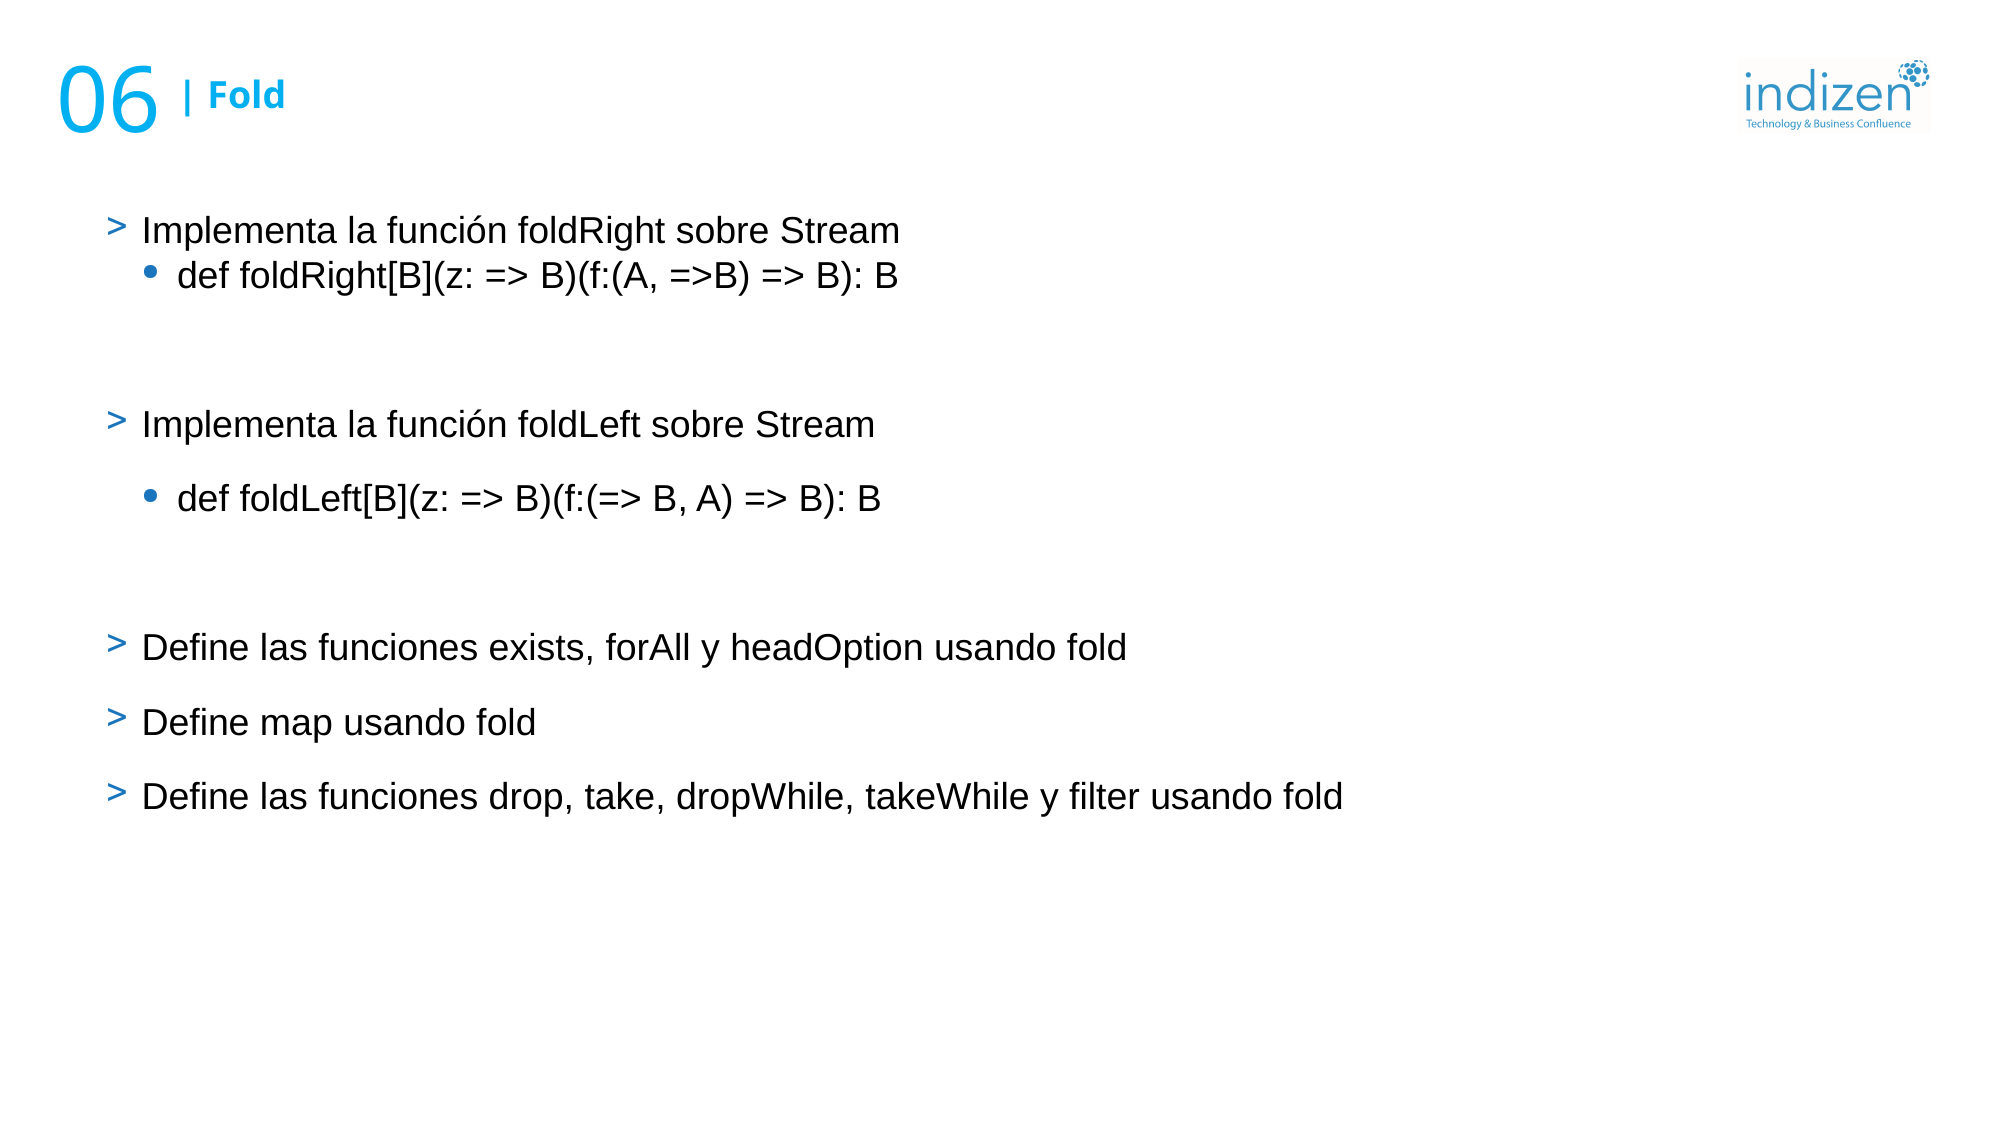

06
| Fold
Implementa la función foldRight sobre Stream
def foldRight[B](z: => B)(f:(A, =>B) => B): B
Implementa la función foldLeft sobre Stream
def foldLeft[B](z: => B)(f:(=> B, A) => B): B
Define las funciones exists, forAll y headOption usando fold
Define map usando fold
Define las funciones drop, take, dropWhile, takeWhile y filter usando fold